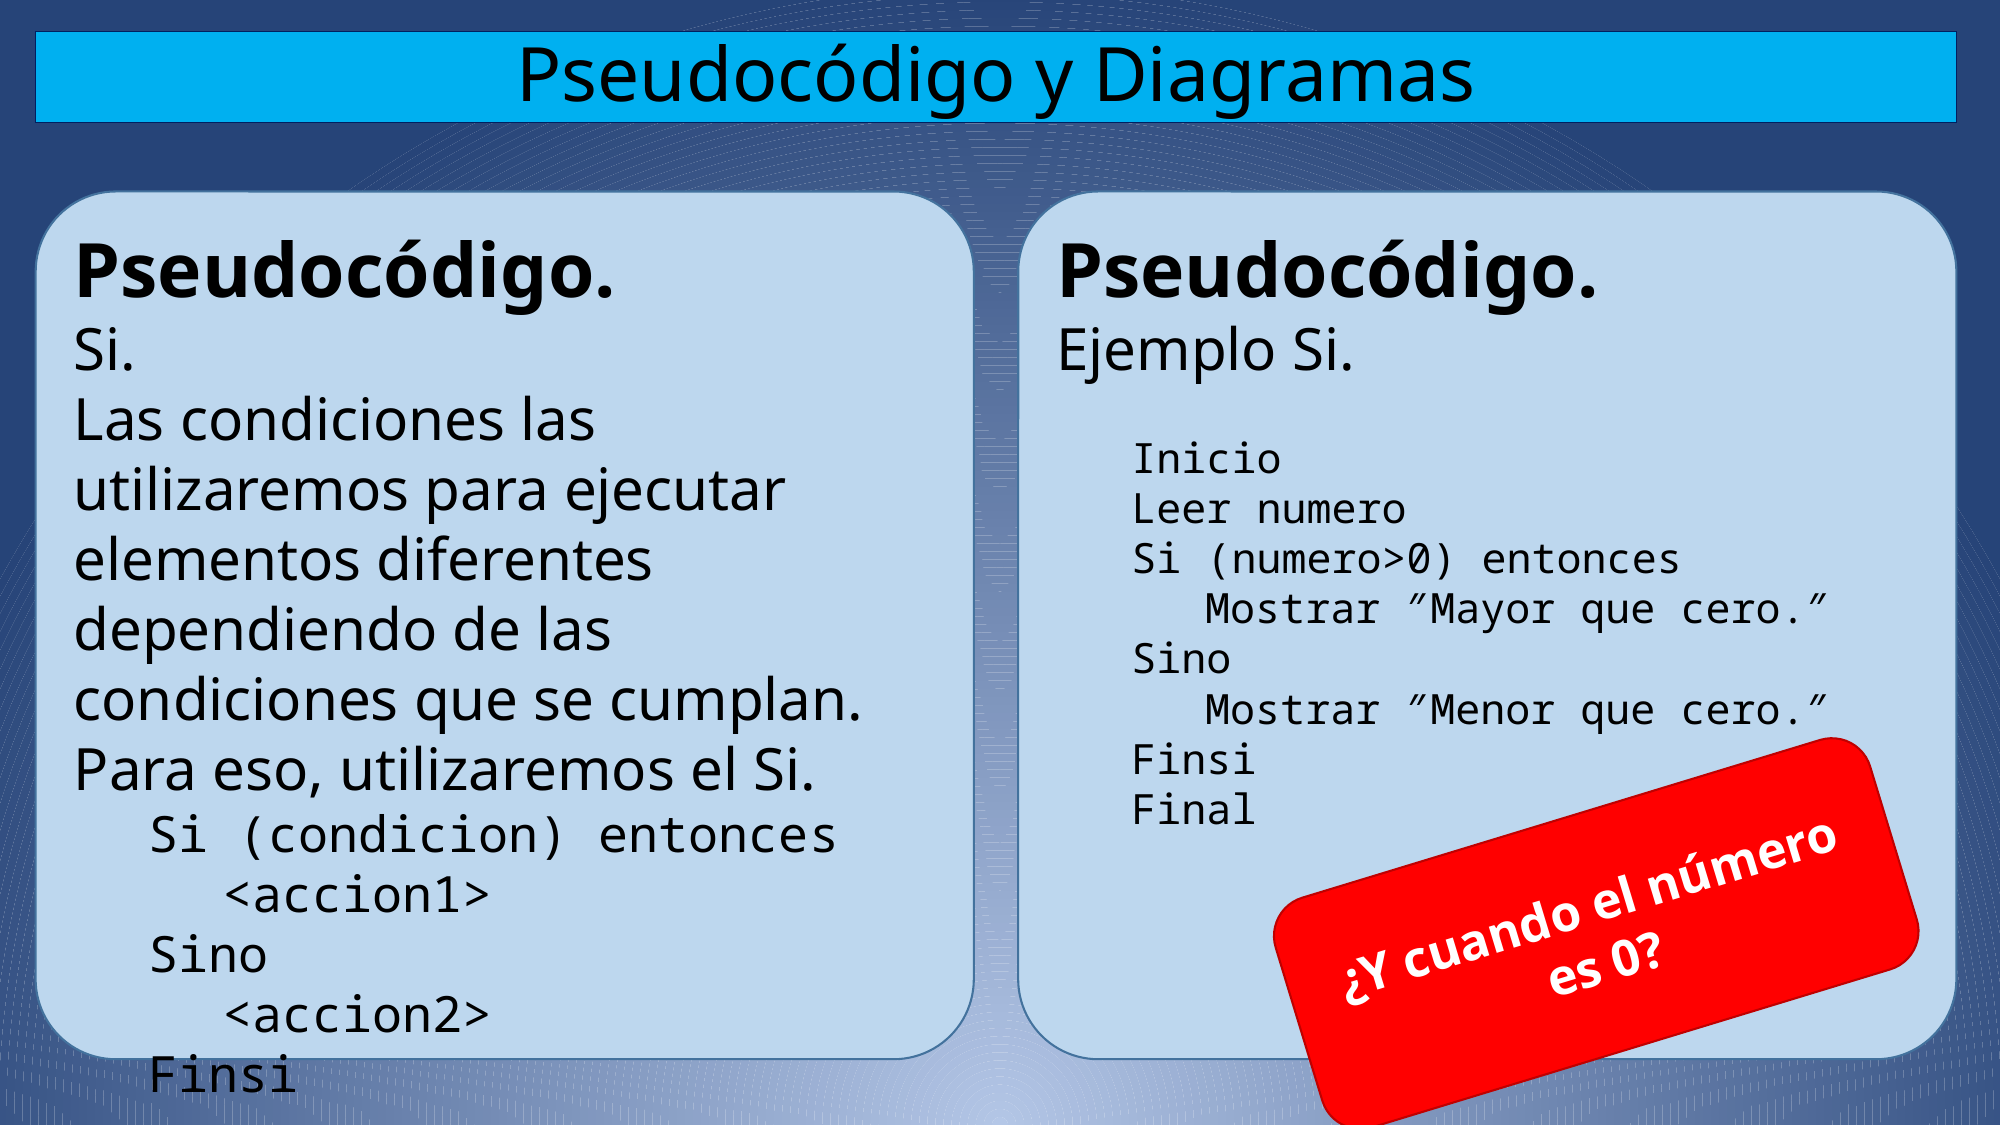

# Pseudocódigo y Diagramas
Pseudocódigo.
Si.
Las condiciones las utilizaremos para ejecutar elementos diferentes dependiendo de las condiciones que se cumplan.
Para eso, utilizaremos el Si.
Si (condicion) entonces
	<accion1>
Sino
	<accion2>
Finsi
Pseudocódigo.
Ejemplo Si.
Inicio
Leer numero
Si (numero>0) entonces
	Mostrar ″Mayor que cero.″
Sino
	Mostrar ″Menor que cero.″
Finsi
Final
¿Y cuando el número es 0?